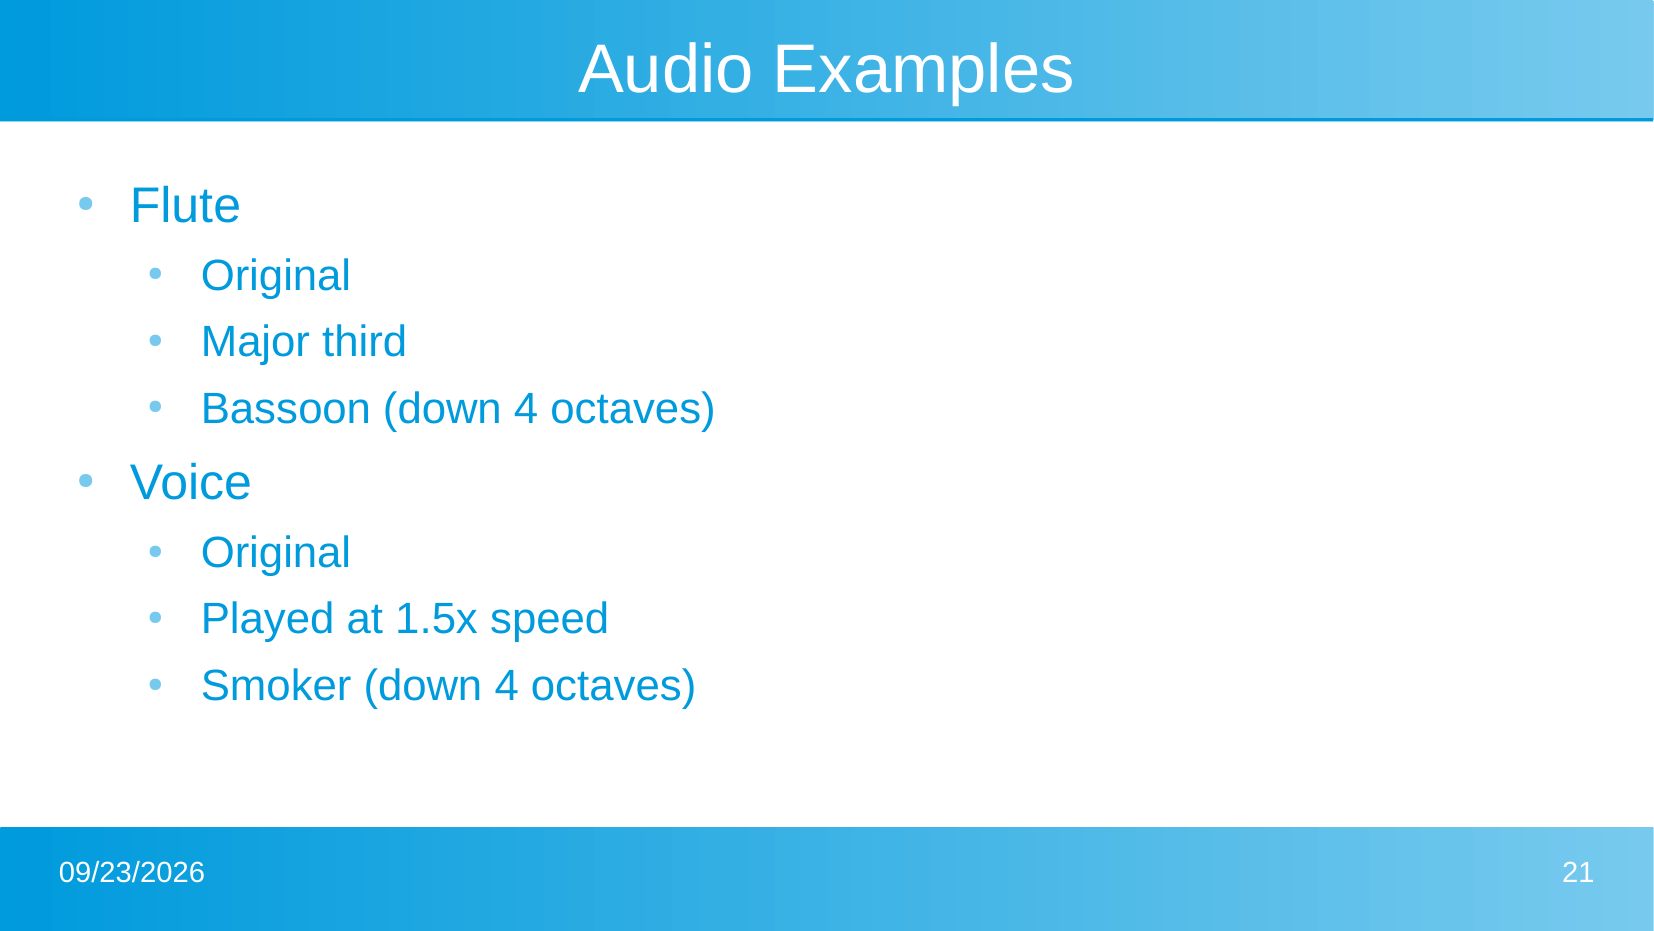

# Audio Examples
Flute
Original
Major third
Bassoon (down 4 octaves)
Voice
Original
Played at 1.5x speed
Smoker (down 4 octaves)
21